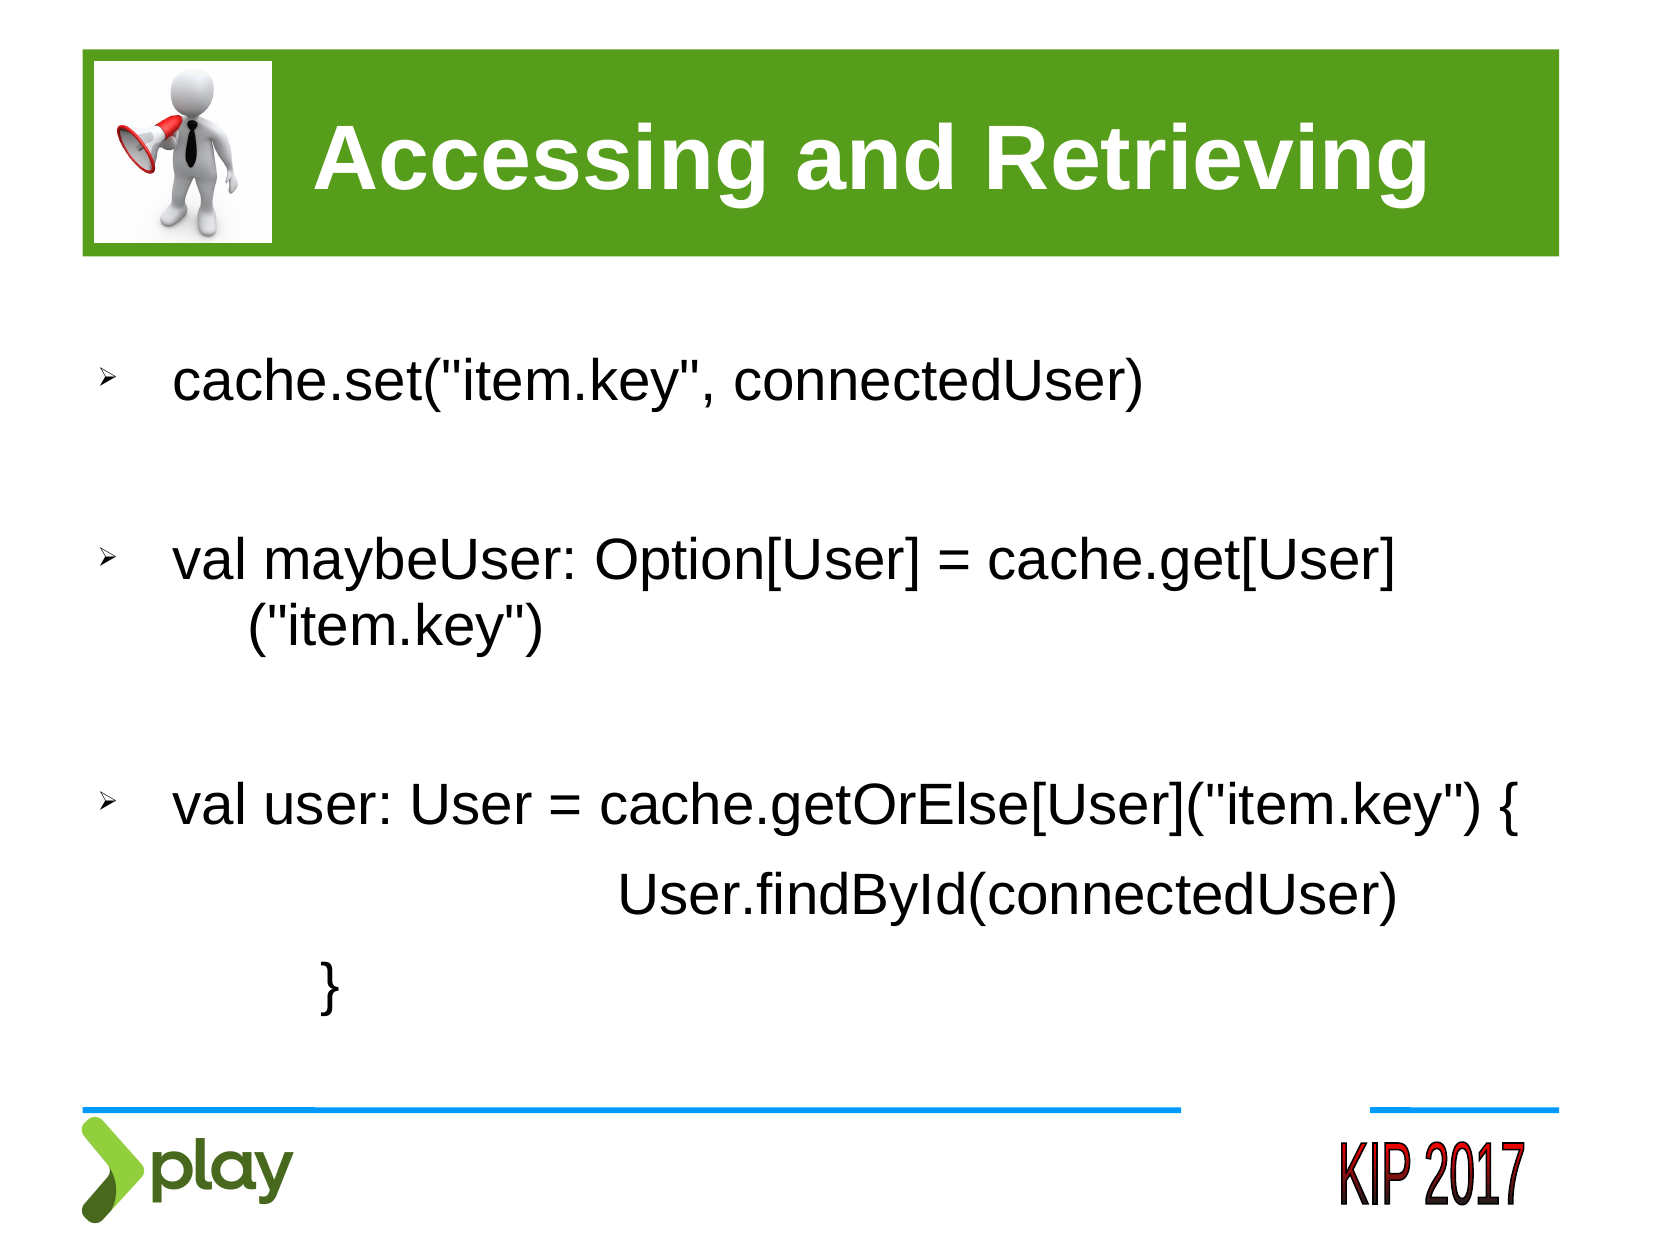

# Accessing and Retrieving
cache.set("item.key", connectedUser)
val maybeUser: Option[User] = cache.get[User]("item.key")
val user: User = cache.getOrElse[User]("item.key") {
 User.findById(connectedUser)
			}